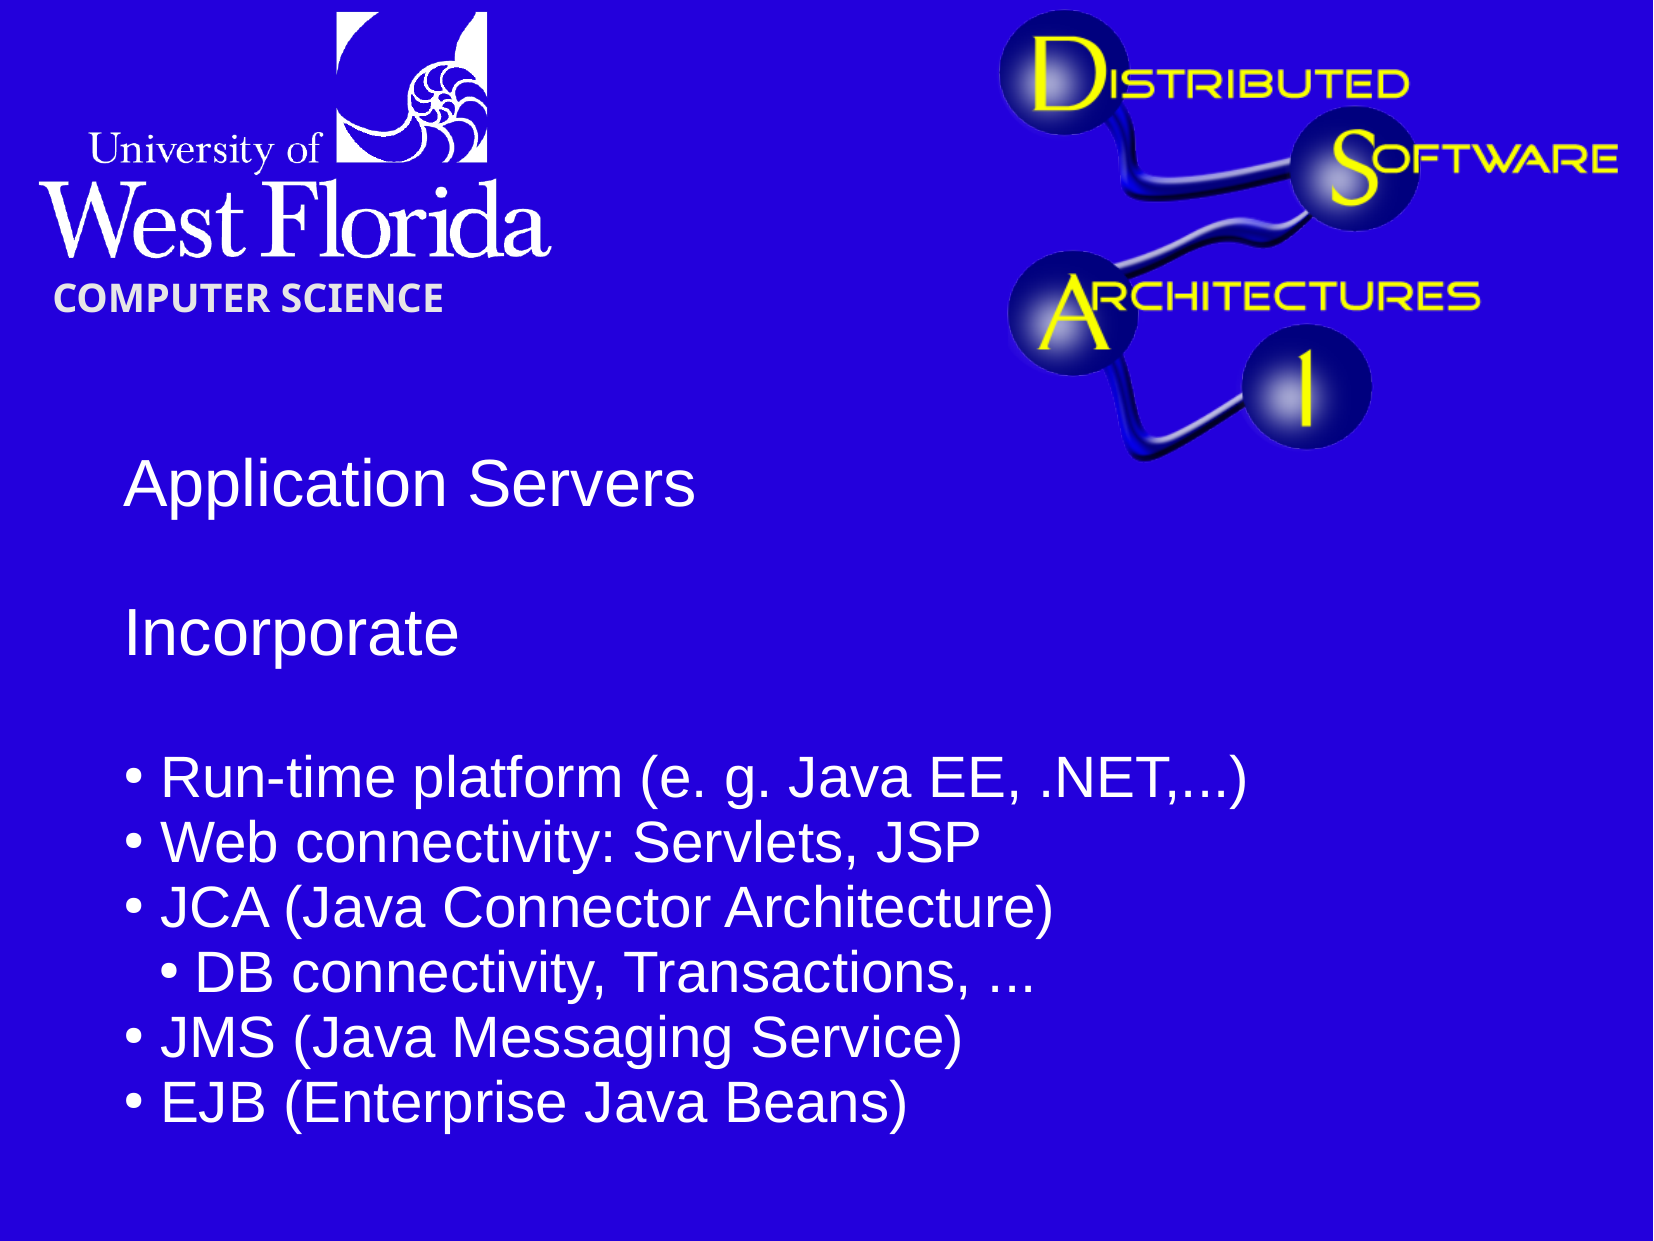

COMPUTER SCIENCE
Application Servers
Incorporate
 Run-time platform (e. g. Java EE, .NET,...)
 Web connectivity: Servlets, JSP
 JCA (Java Connector Architecture)
DB connectivity, Transactions, ...
 JMS (Java Messaging Service)
 EJB (Enterprise Java Beans)